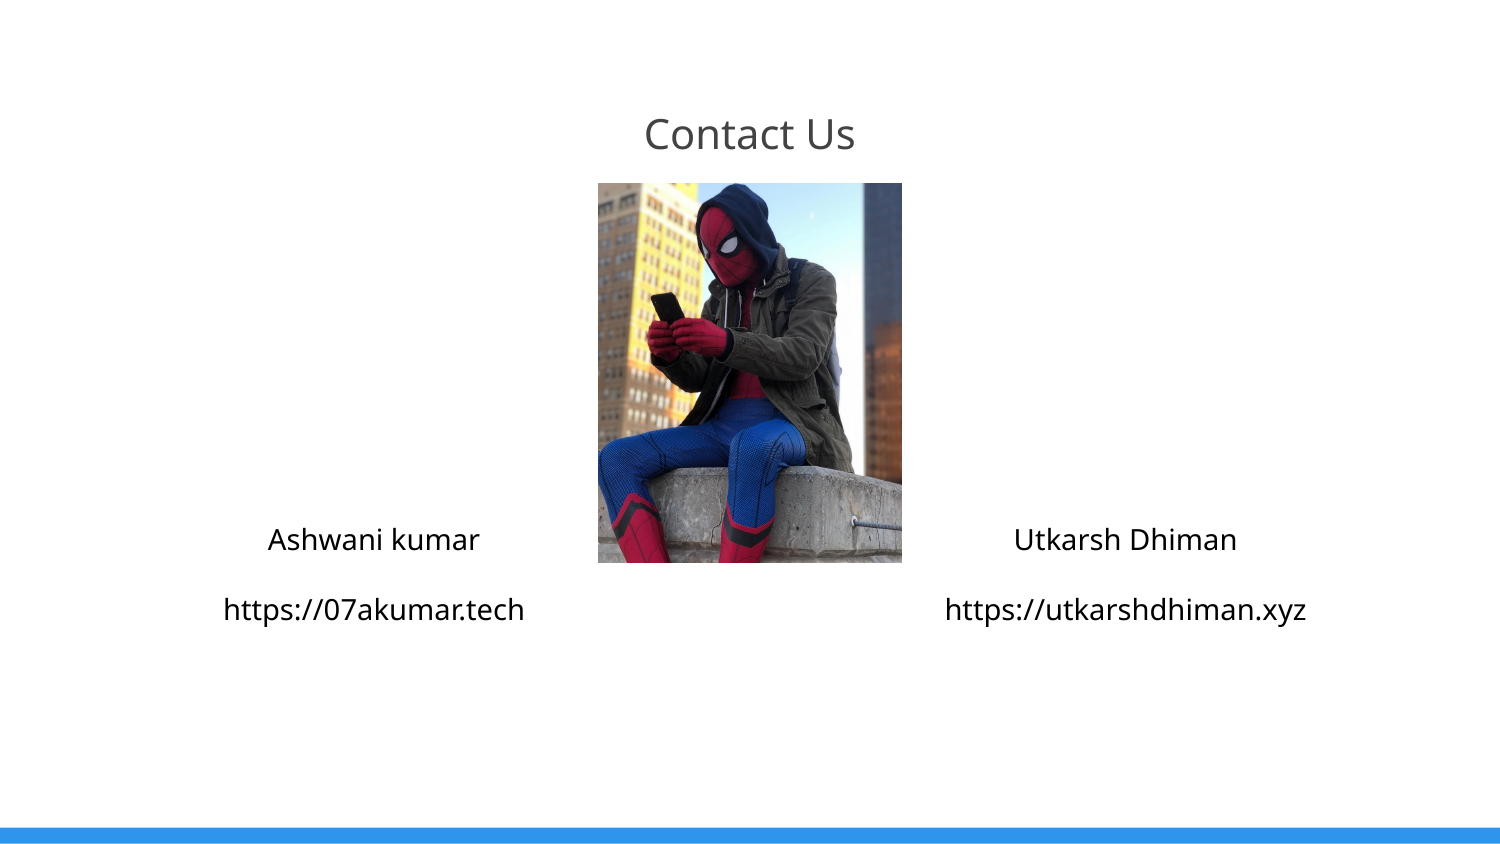

Contact Us
Ashwani kumar
https://07akumar.tech
Utkarsh Dhiman
https://utkarshdhiman.xyz